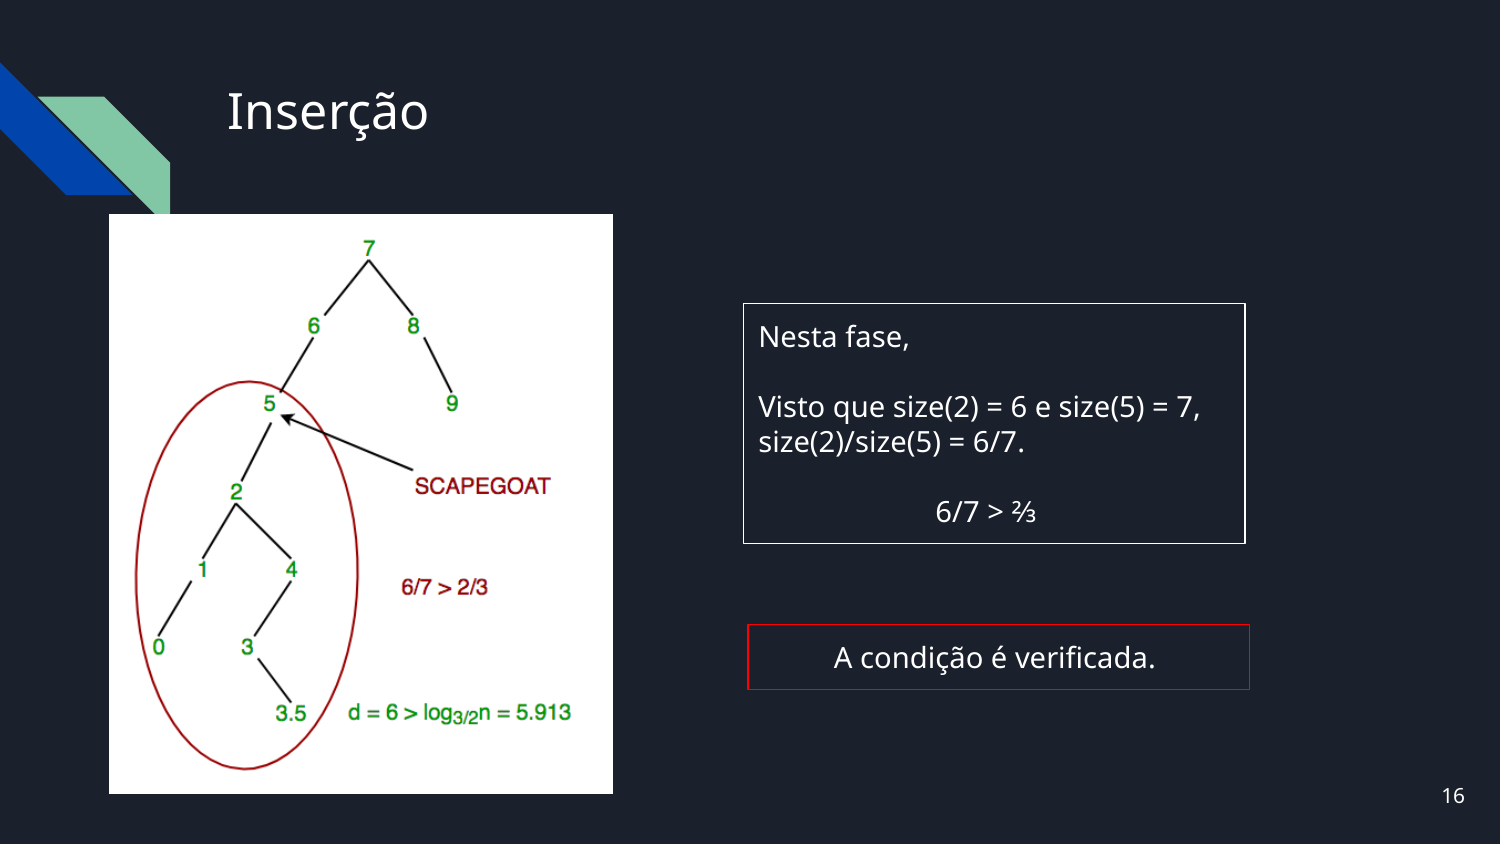

# Inserção
Nesta fase,
Visto que size(2) = 6 e size(5) = 7,
size(2)/size(5) = 6/7.
6/7 > ⅔
A condição é verificada.